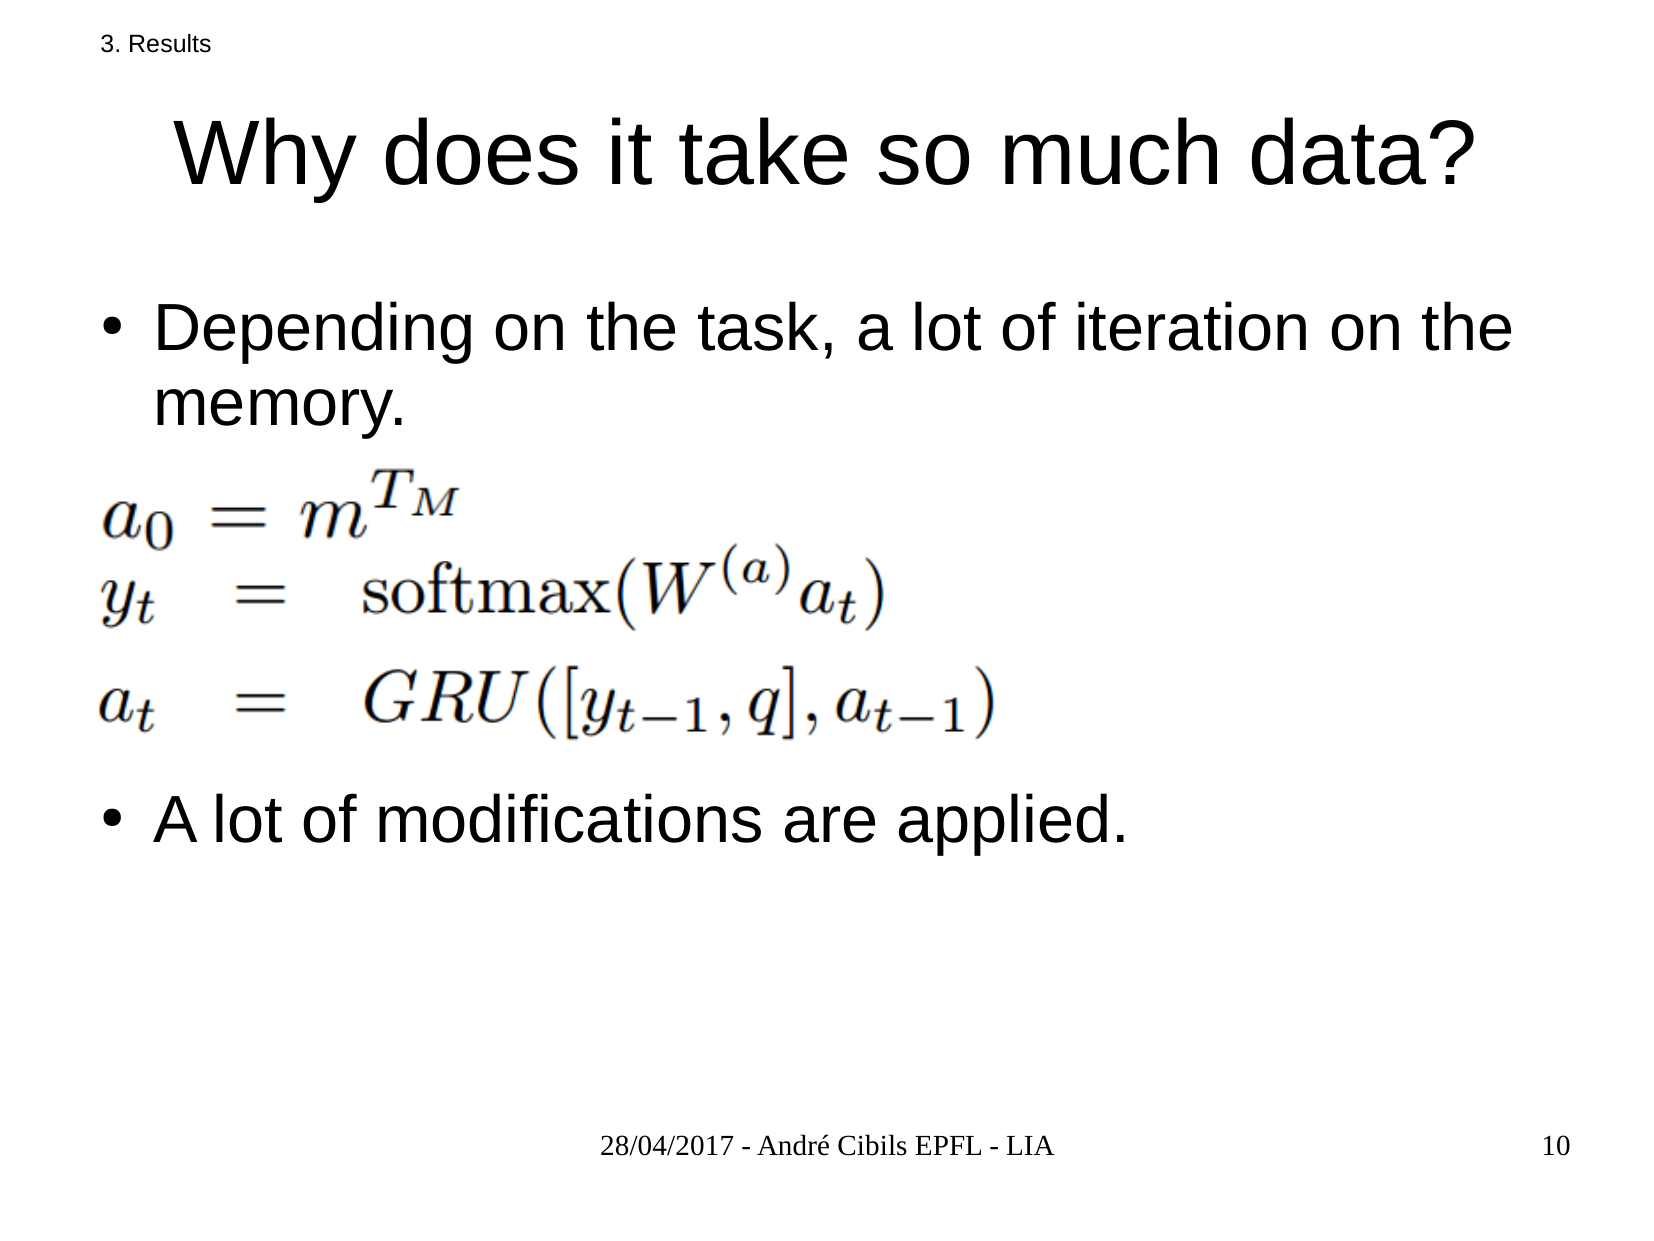

3. Results
# Why does it take so much data?
Depending on the task, a lot of iteration on the memory.
A lot of modifications are applied.
28/04/2017 - André Cibils EPFL - LIA
10